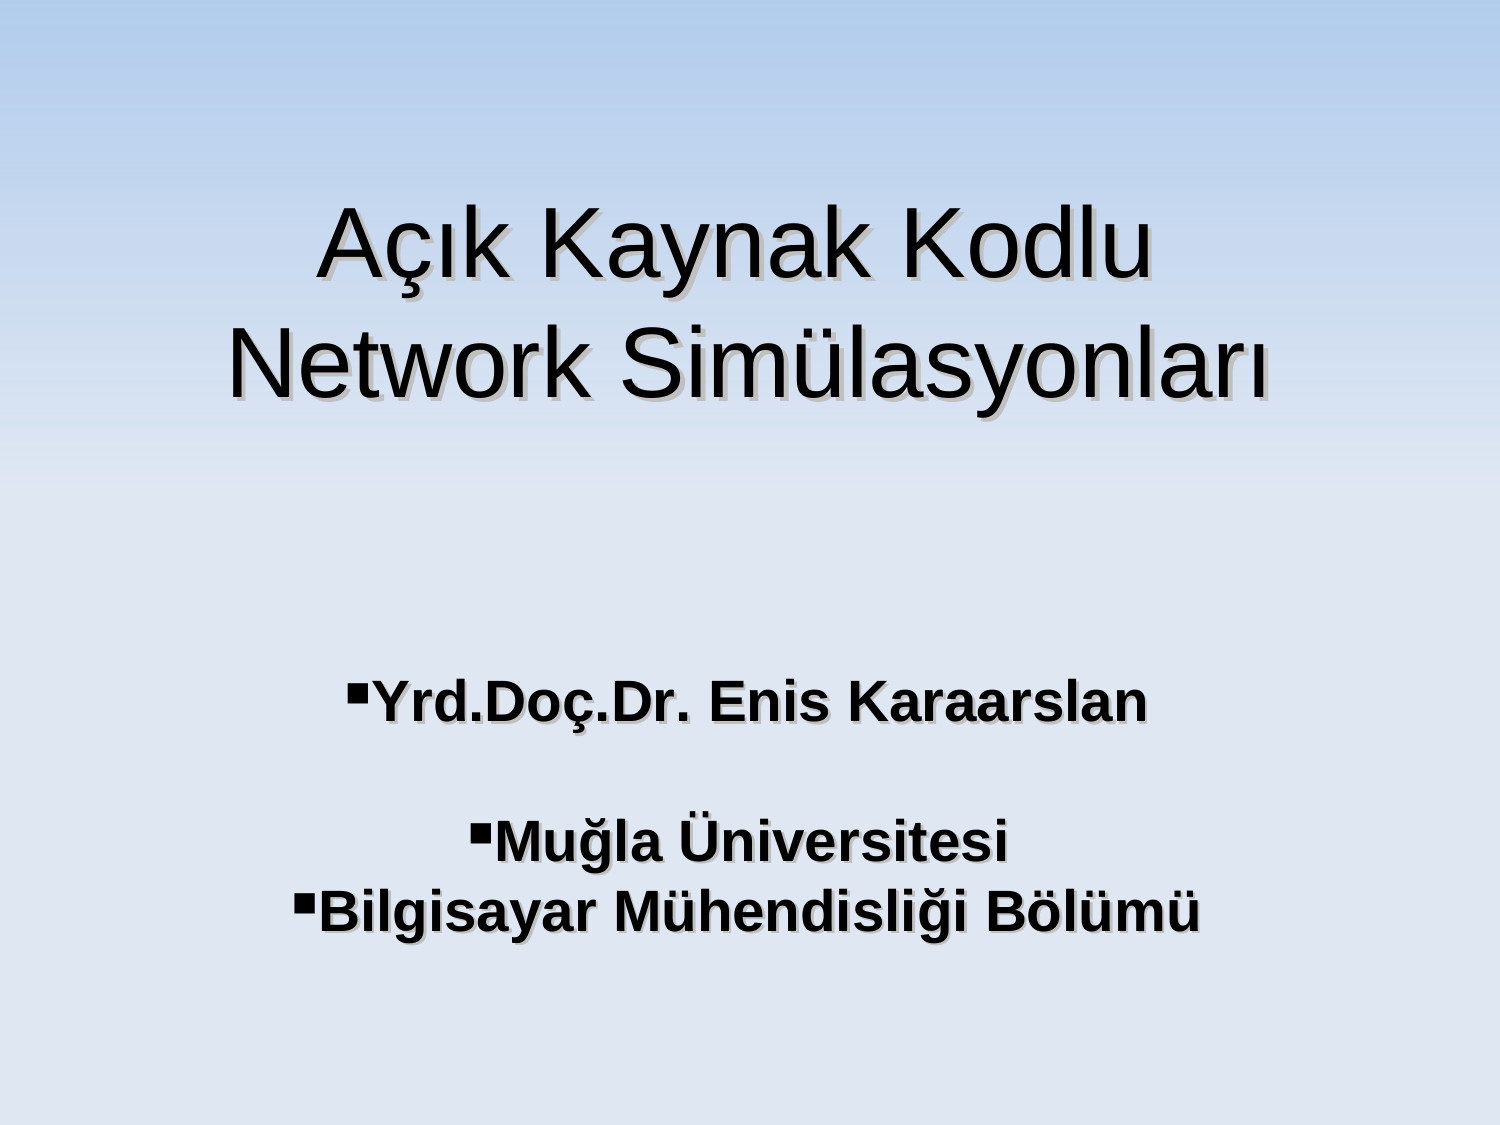

Açık Kaynak Kodlu
Network Simülasyonları
Yrd.Doç.Dr. Enis Karaarslan
Muğla Üniversitesi
Bilgisayar Mühendisliği Bölümü